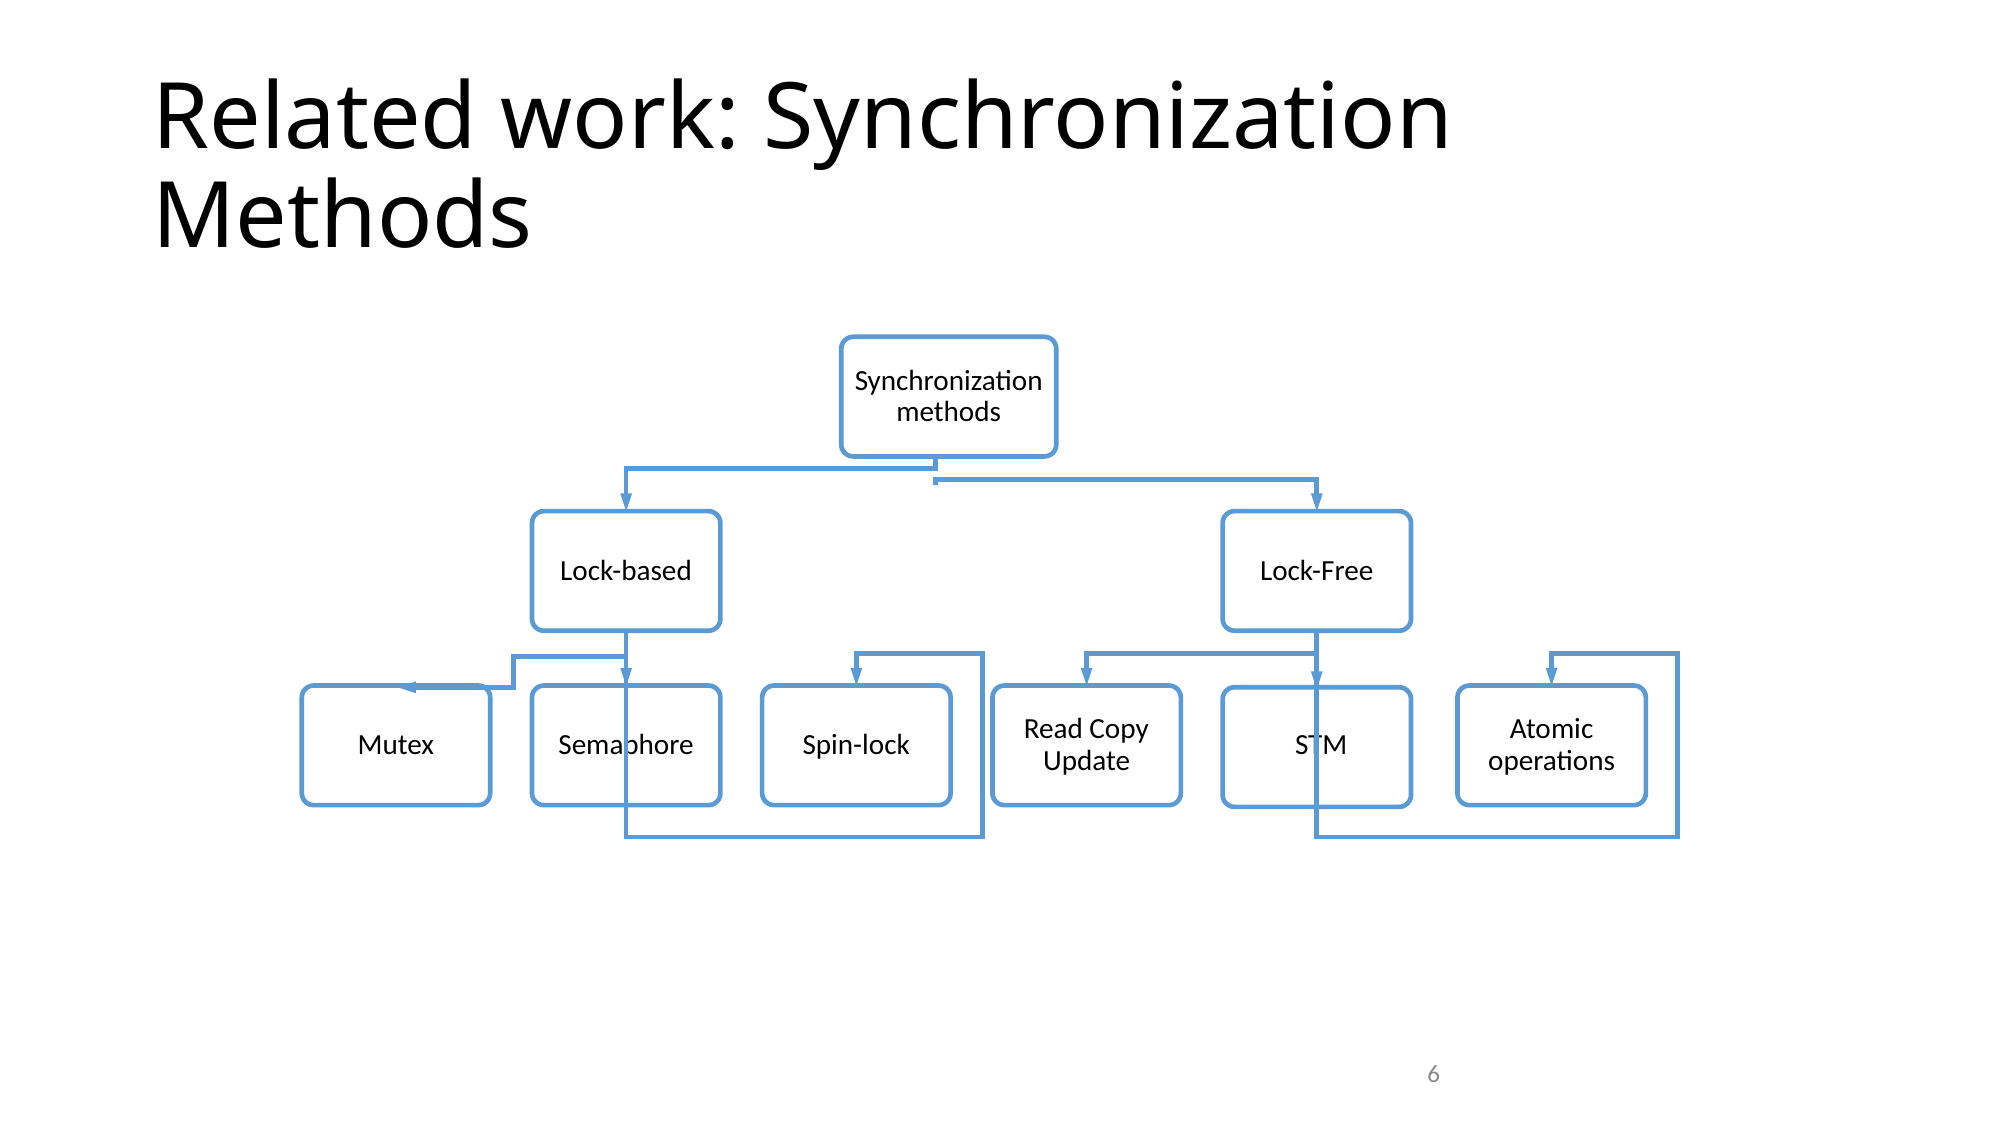

# Related work: Synchronization Methods
Synchronization methods
Lock-based
Lock-Free
Mutex
Semaphore
Spin-lock
Read Copy Update
STM
Atomic operations